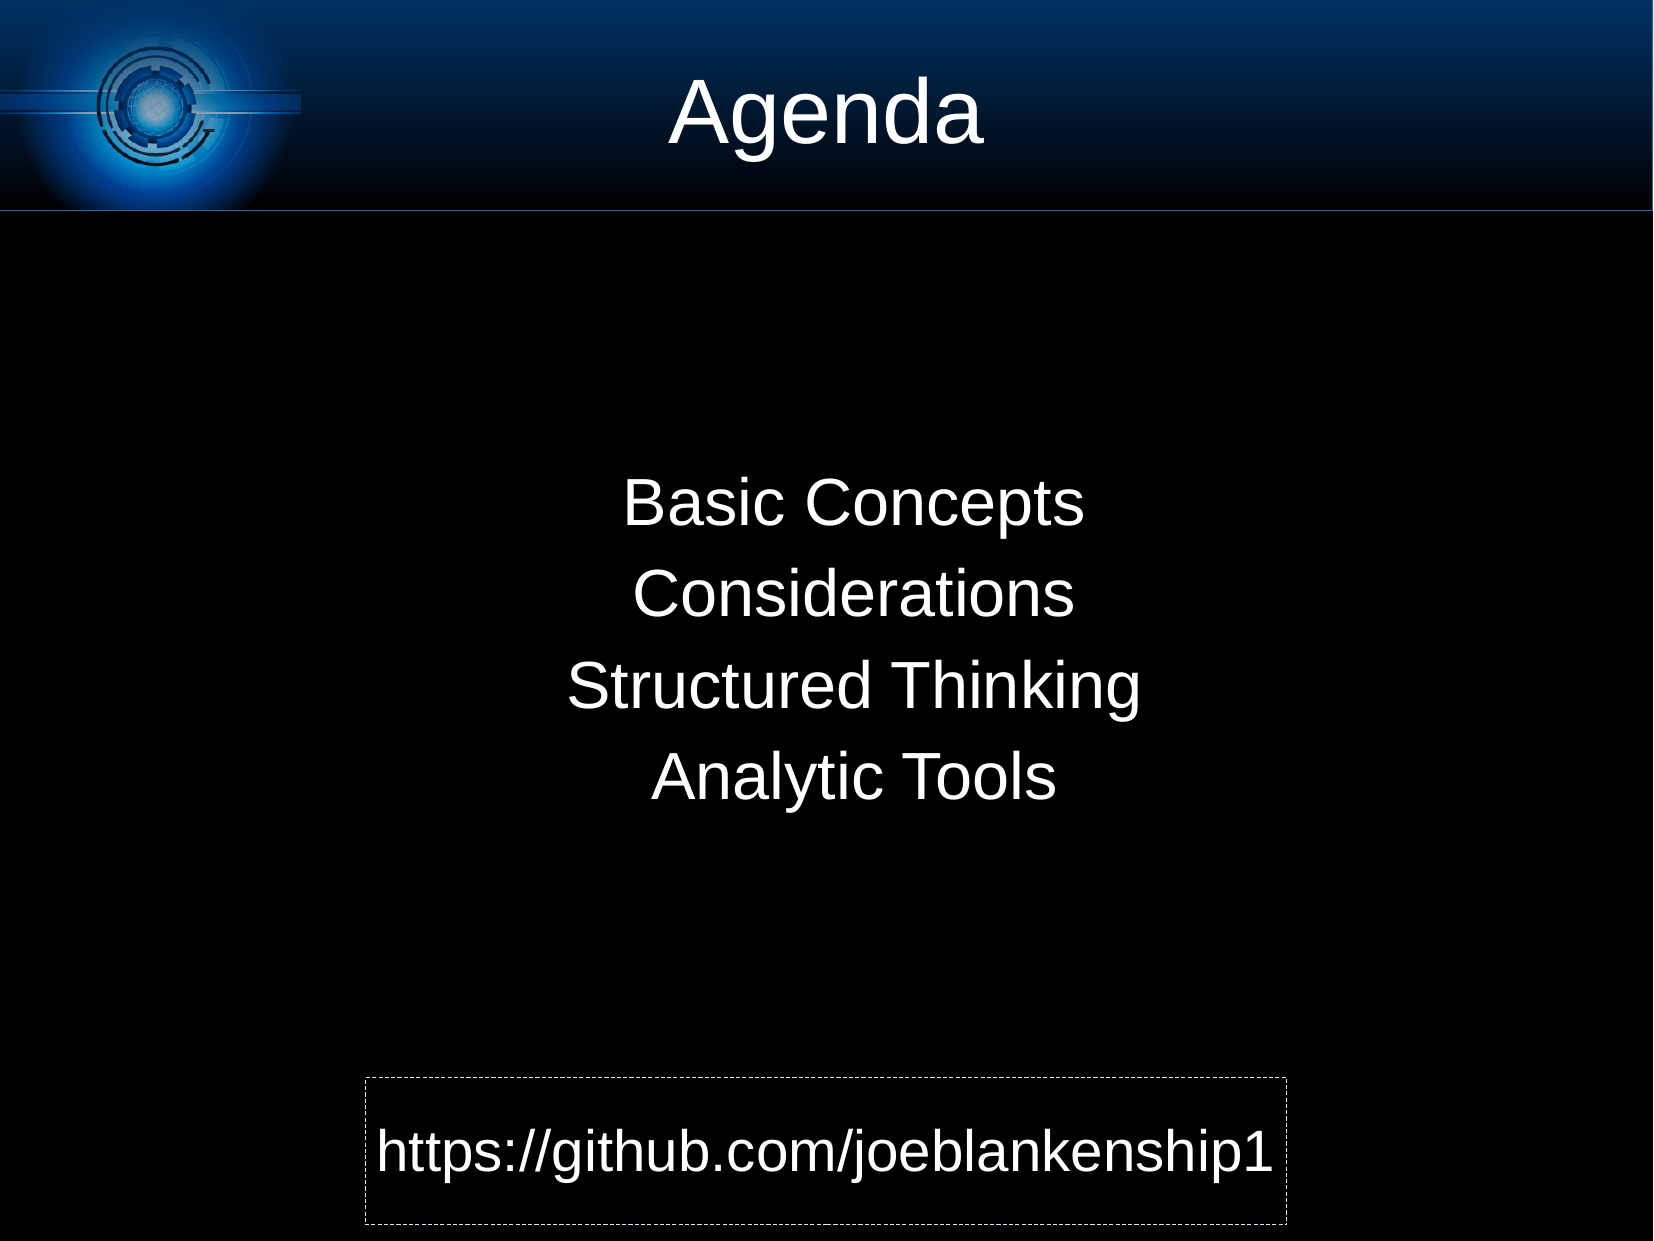

# Agenda
Basic Concepts
Considerations
Structured Thinking
Analytic Tools
https://github.com/joeblankenship1